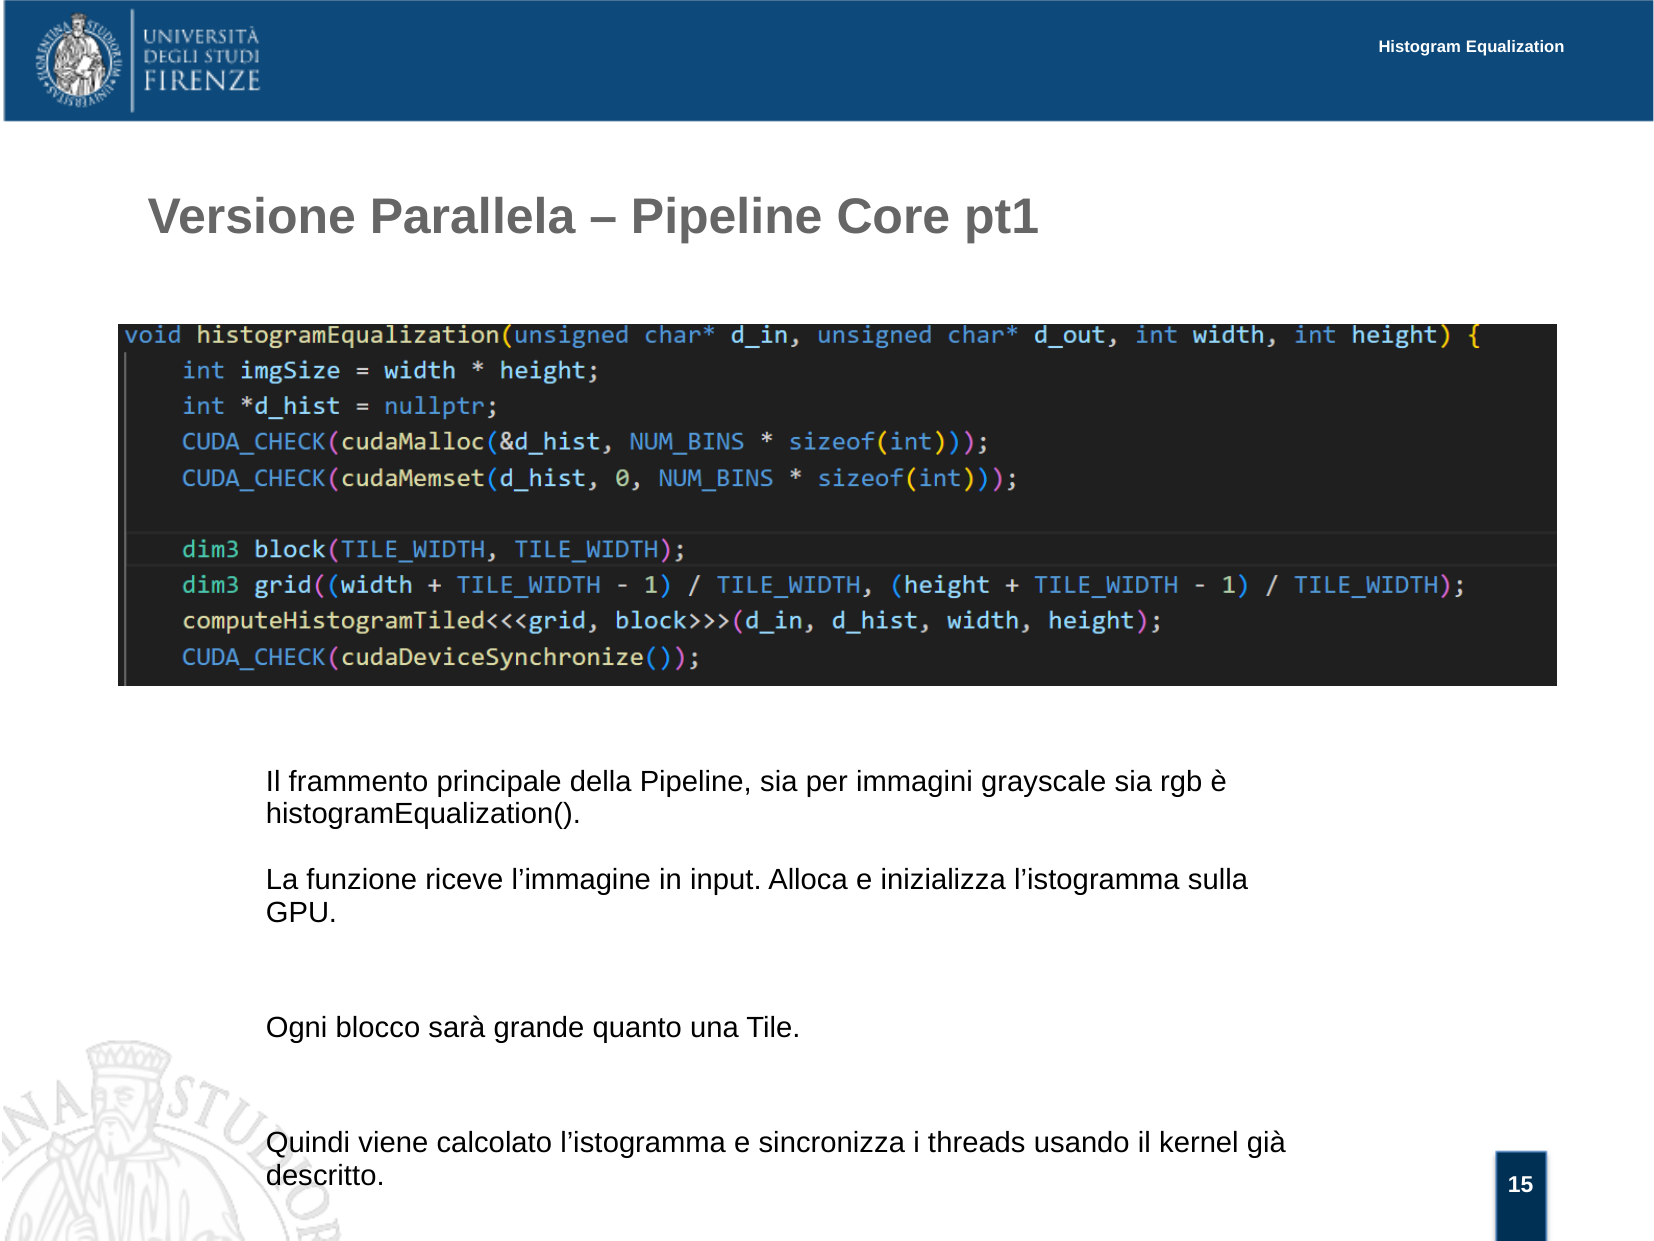

Histogram Equalization
Versione Parallela – Pipeline Core pt1
Il frammento principale della Pipeline, sia per immagini grayscale sia rgb è histogramEqualization().
La funzione riceve l’immagine in input. Alloca e inizializza l’istogramma sulla GPU.
Ogni blocco sarà grande quanto una Tile.
Quindi viene calcolato l’istogramma e sincronizza i threads usando il kernel già descritto.
15